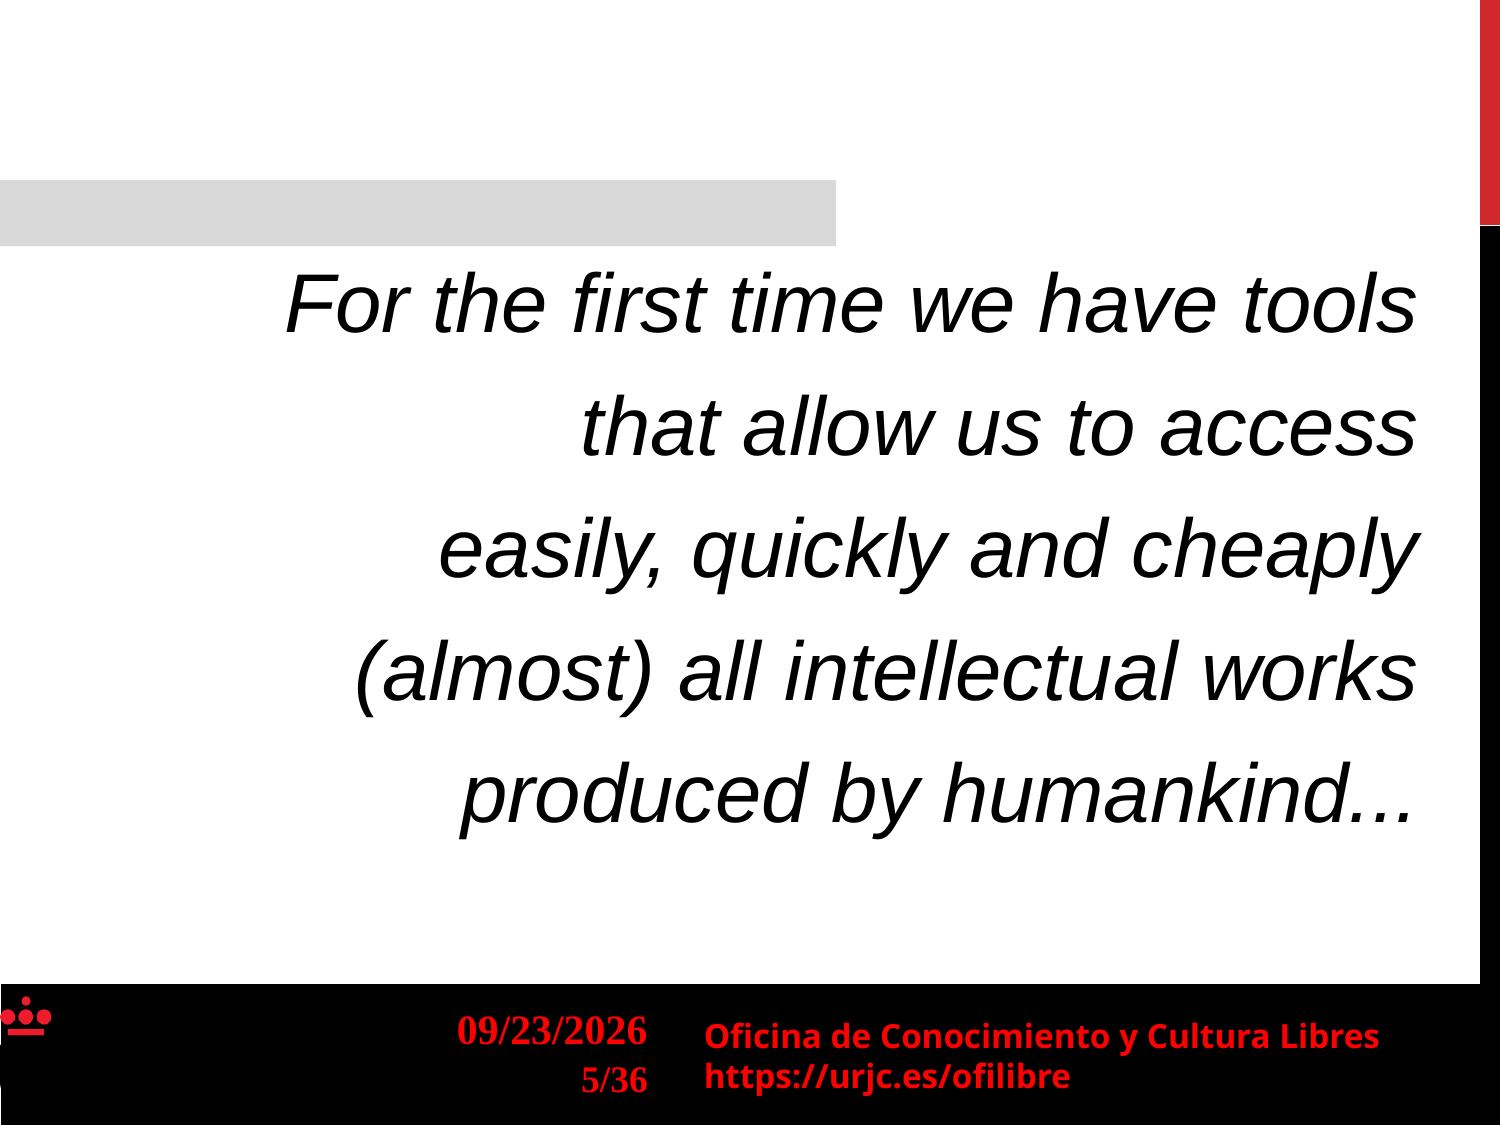

#
For the first time we have tools
that allow us to access
easily, quickly and cheaply
(almost) all intellectual works
produced by humankind...